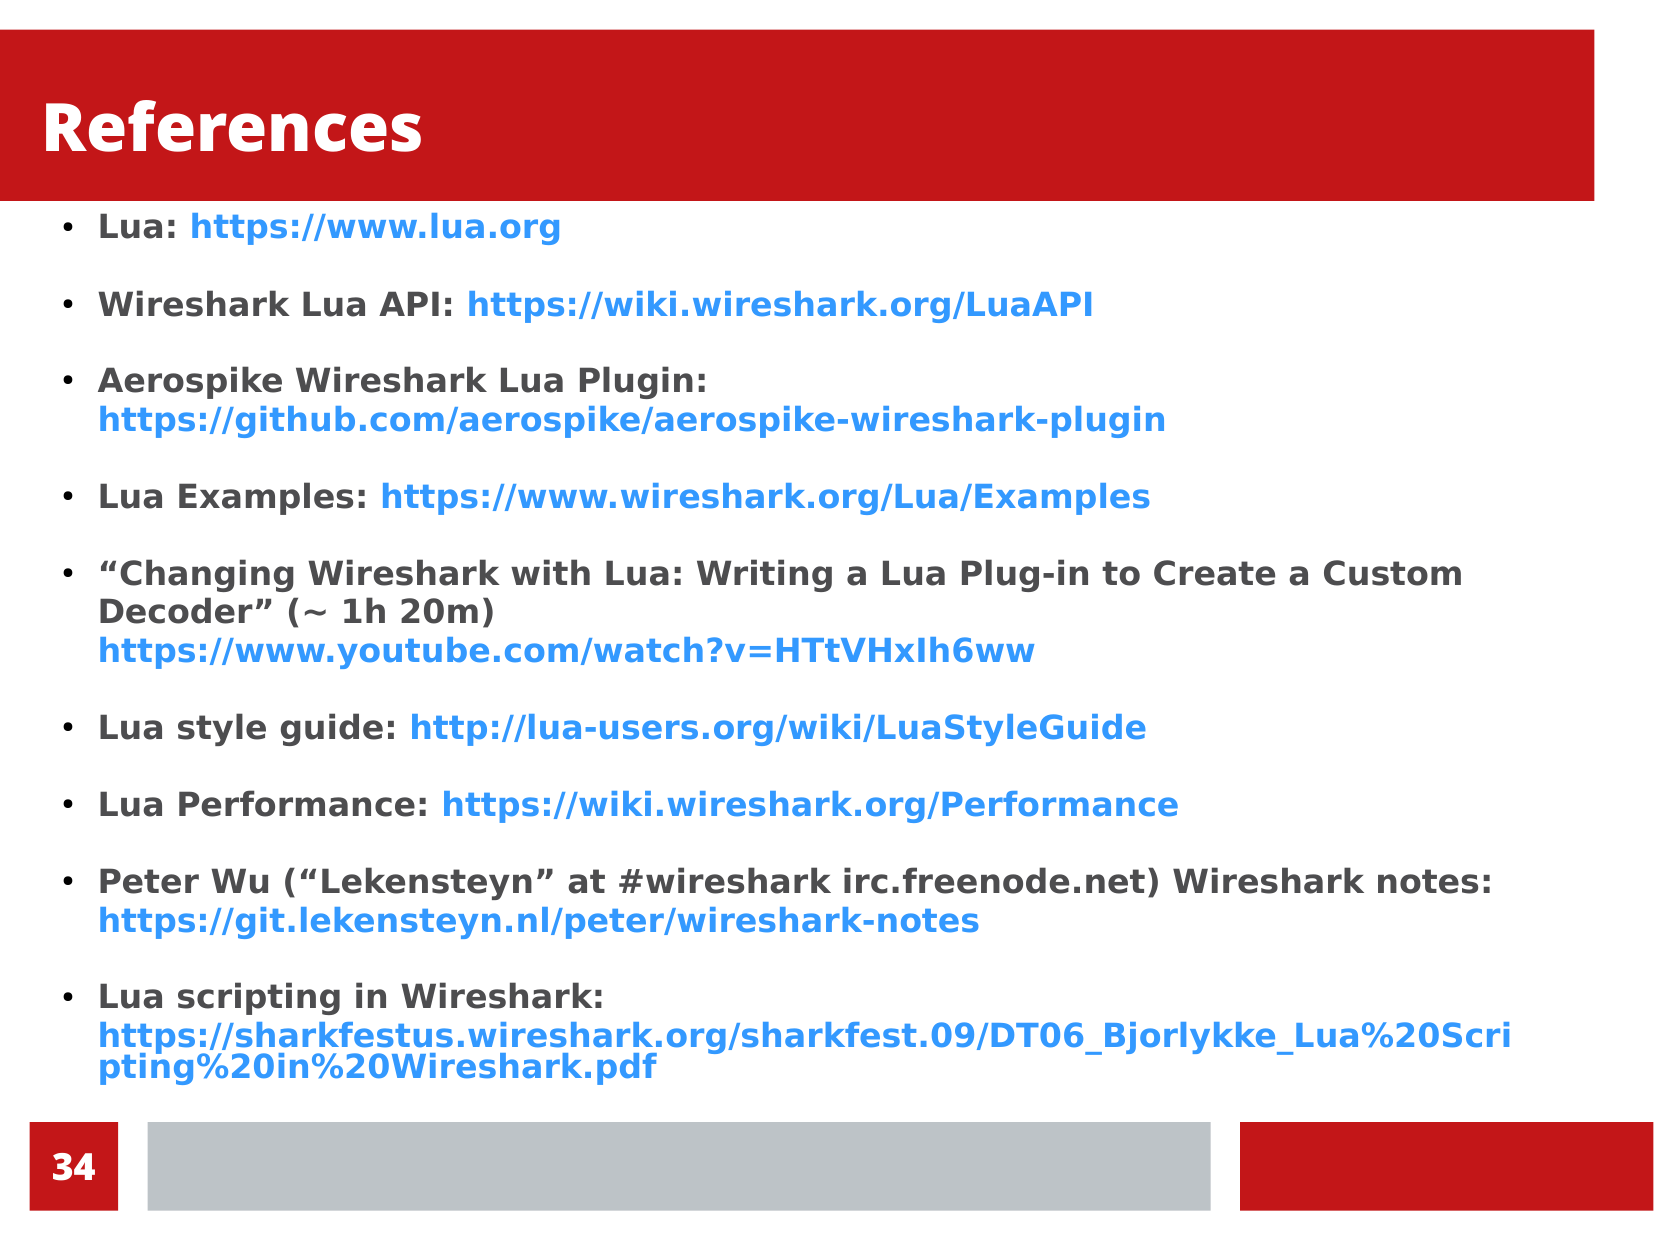

# References
Lua: https://www.lua.org
Wireshark Lua API: https://wiki.wireshark.org/LuaAPI
Aerospike Wireshark Lua Plugin: https://github.com/aerospike/aerospike-wireshark-plugin
Lua Examples: https://www.wireshark.org/Lua/Examples
“Changing Wireshark with Lua: Writing a Lua Plug-in to Create a Custom Decoder” (~ 1h 20m)
https://www.youtube.com/watch?v=HTtVHxIh6ww
Lua style guide: http://lua-users.org/wiki/LuaStyleGuide
Lua Performance: https://wiki.wireshark.org/Performance
Peter Wu (“Lekensteyn” at #wireshark irc.freenode.net) Wireshark notes: https://git.lekensteyn.nl/peter/wireshark-notes
Lua scripting in Wireshark:
https://sharkfestus.wireshark.org/sharkfest.09/DT06_Bjorlykke_Lua%20Scripting%20in%20Wireshark.pdf
34